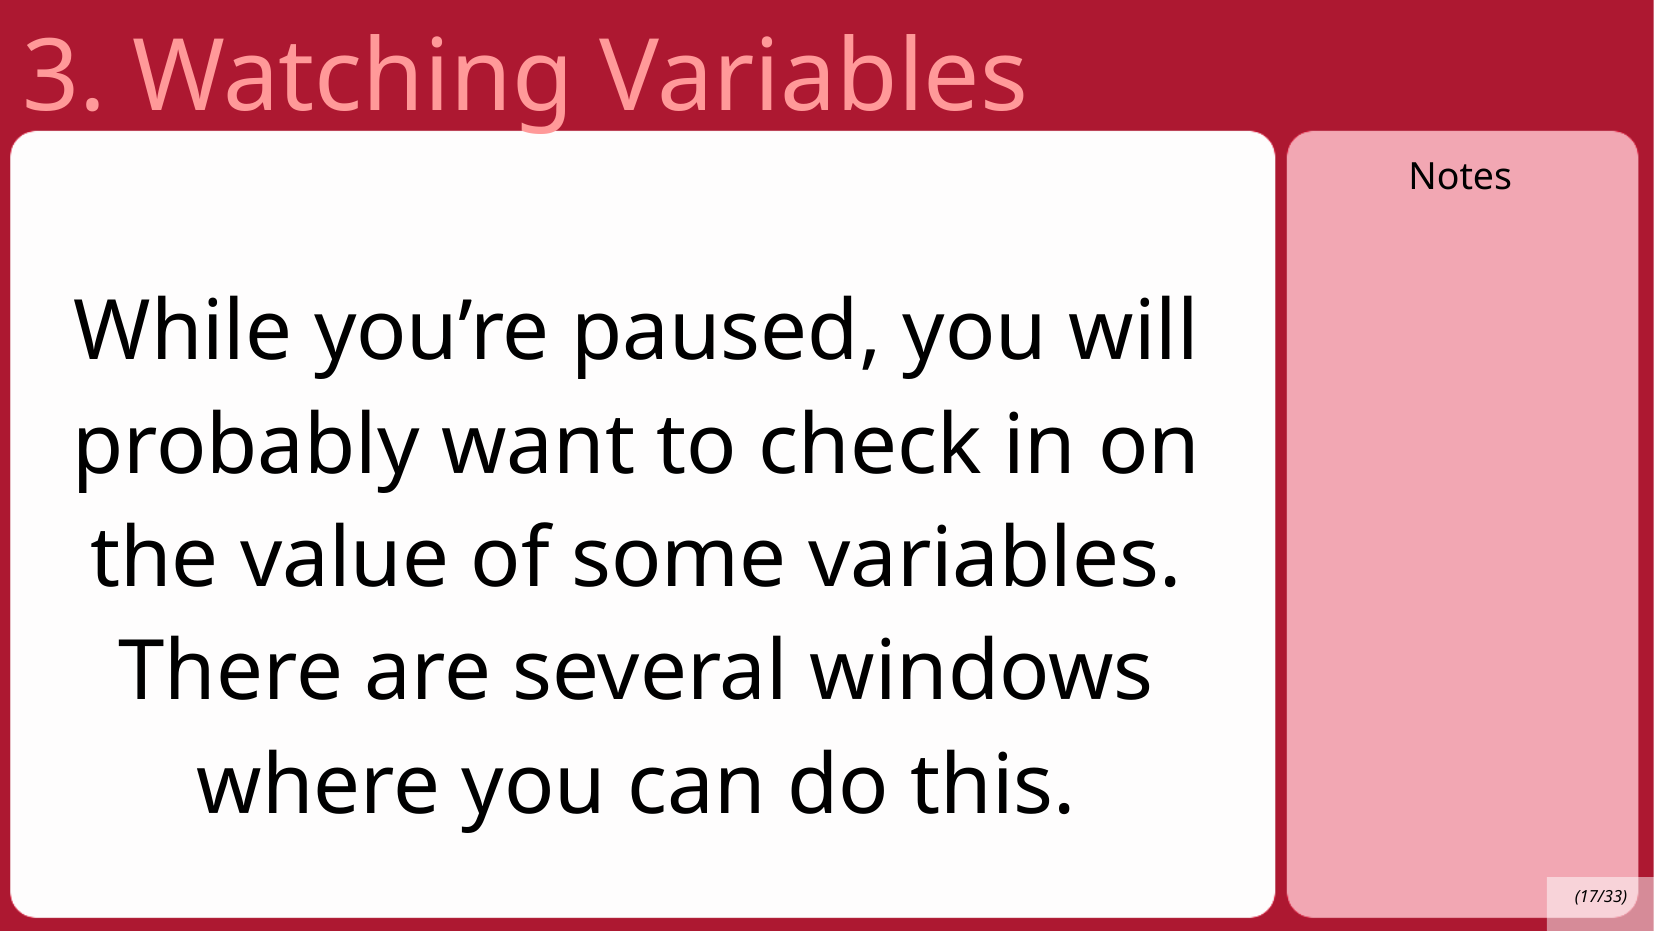

# 3. Watching Variables
Notes
While you’re paused, you will probably want to check in on the value of some variables. There are several windows where you can do this.